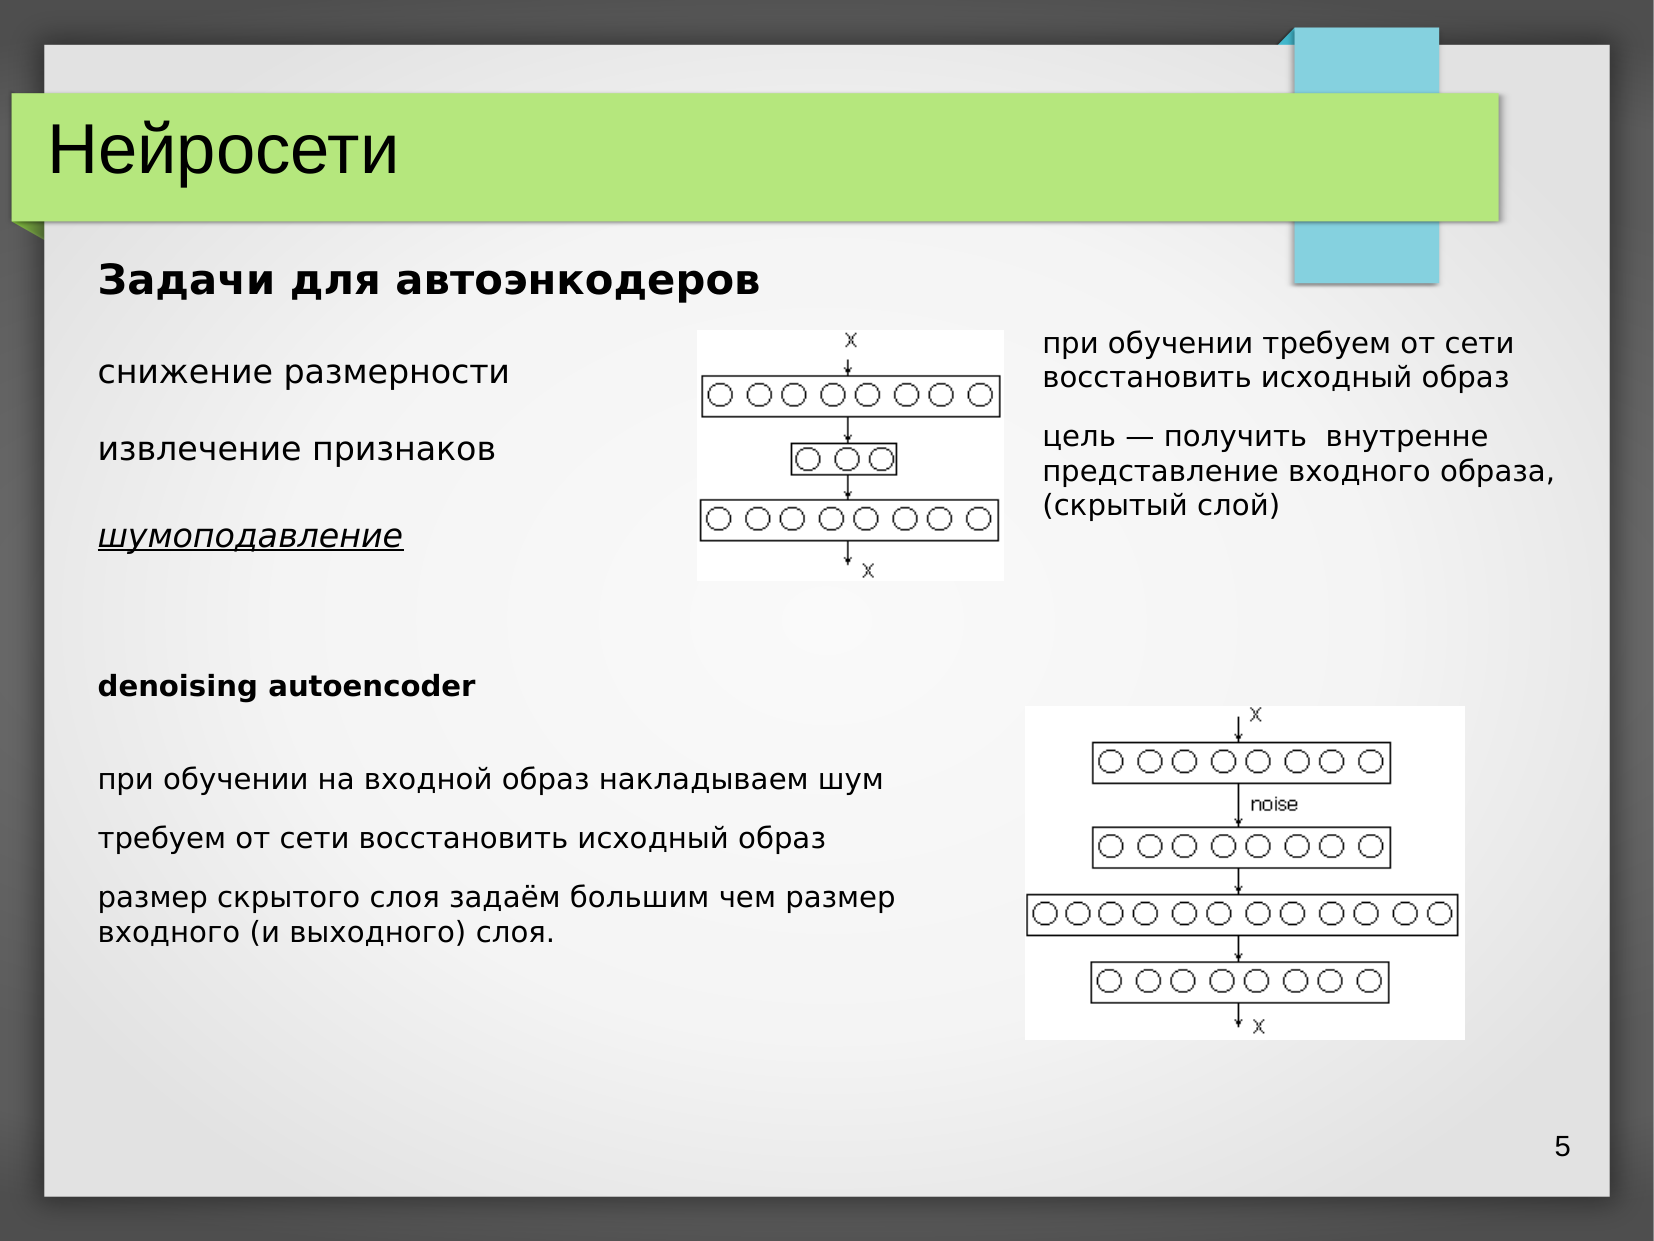

# Нейросети
Задачи для автоэнкодеров
снижение размерности
извлечение признаков
шумоподавление
при обучении требуем от сети восстановить исходный образ
цель — получить внутренне представление входного образа, (скрытый слой)
denoising autoencoder
при обучении на входной образ накладываем шум
требуем от сети восстановить исходный образ
размер скрытого слоя задаём большим чем размер входного (и выходного) слоя.
5